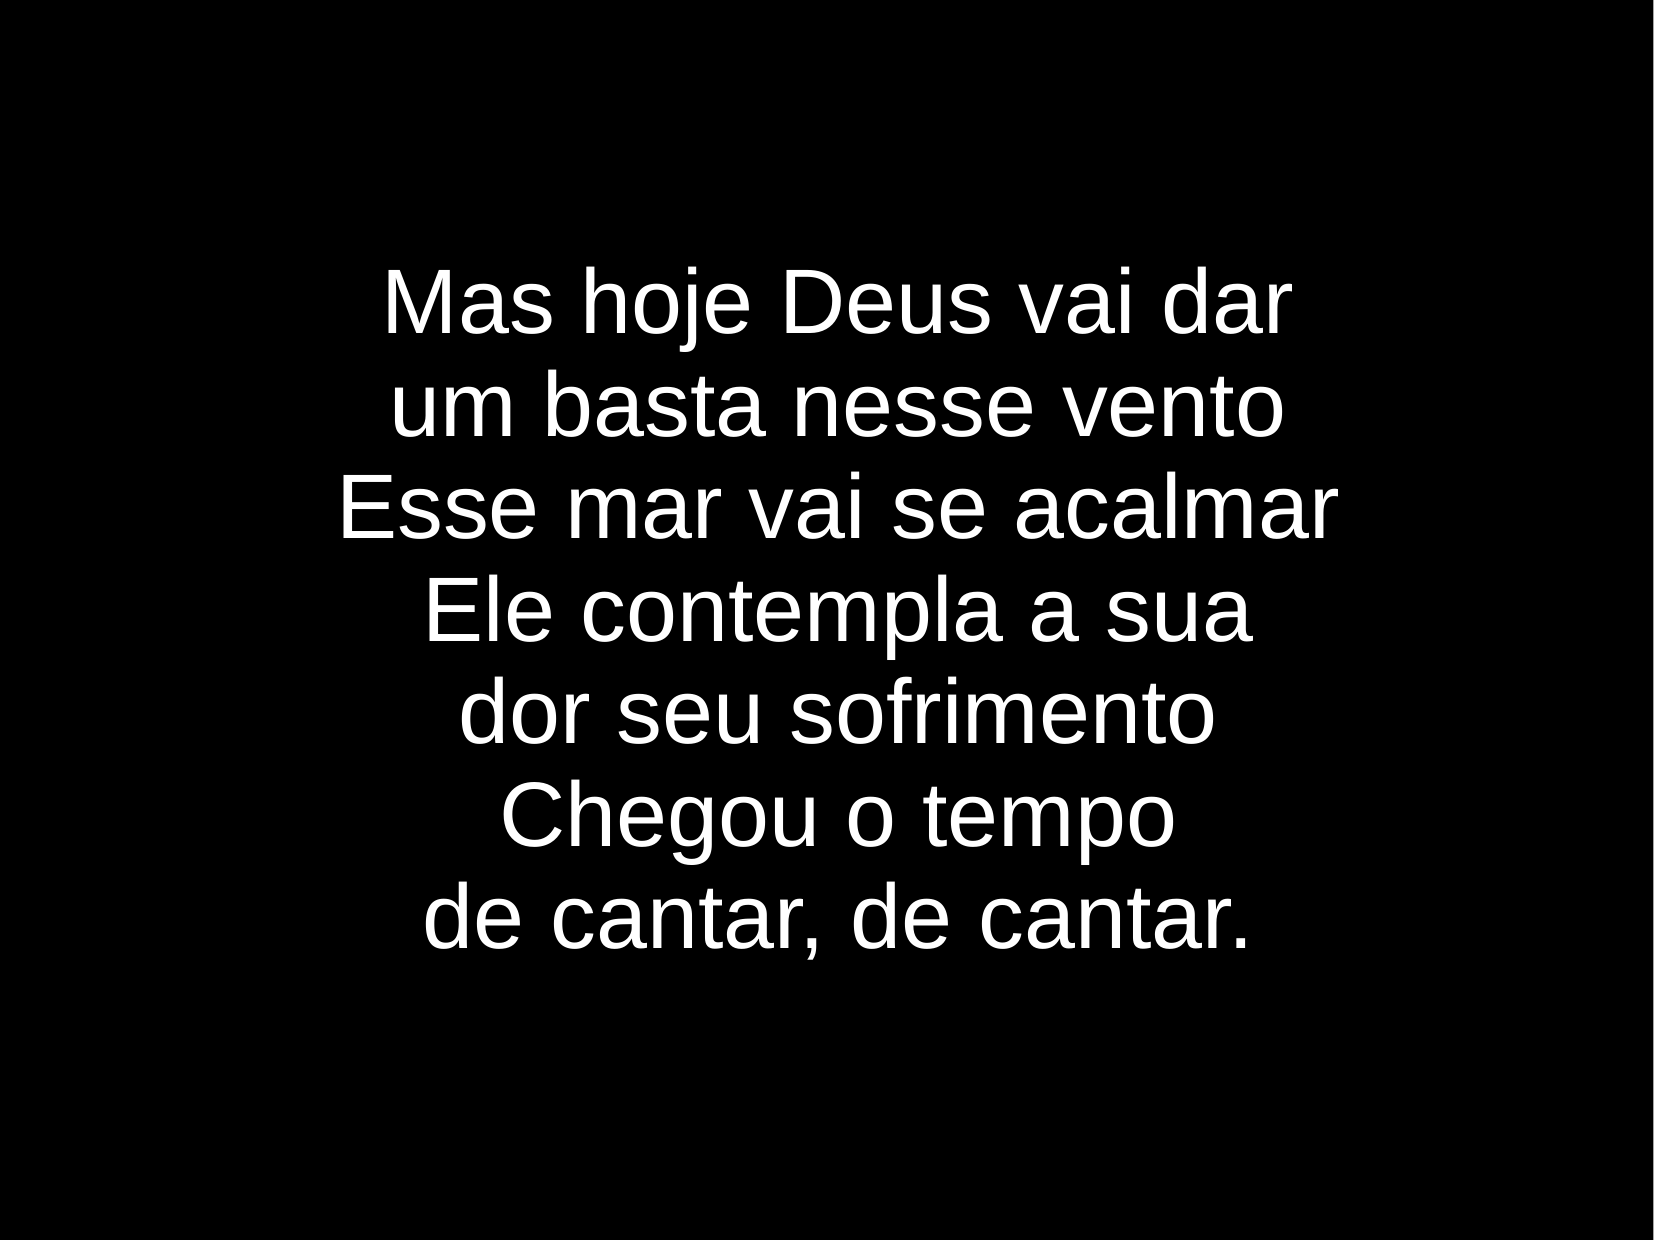

# Mas hoje Deus vai dar
um basta nesse vento
Esse mar vai se acalmar
Ele contempla a sua
dor seu sofrimento
Chegou o tempo
de cantar, de cantar.